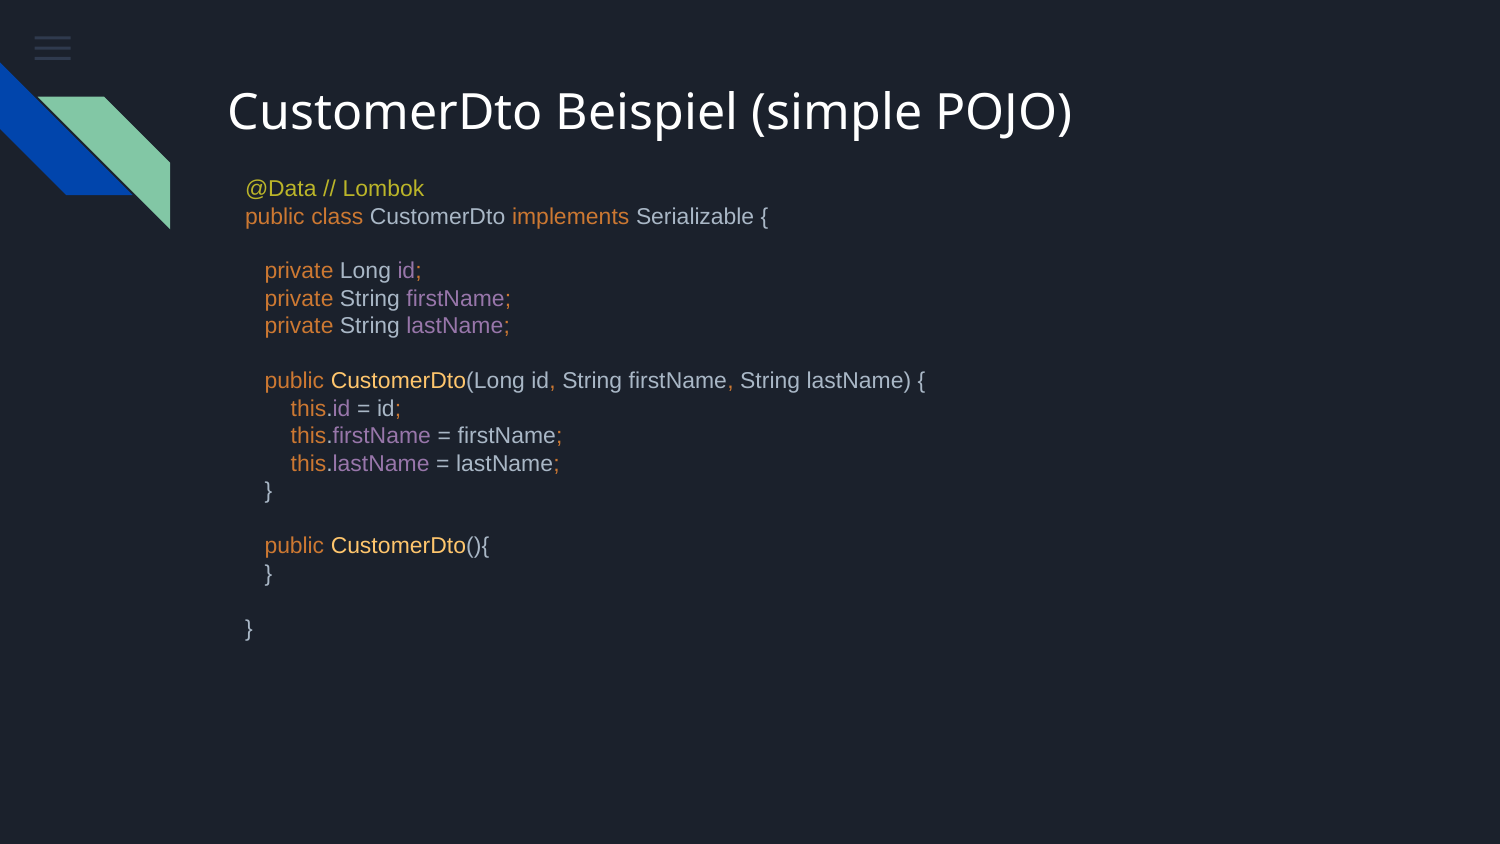

# CustomerDto Beispiel (simple POJO)
@Data // Lombok
public class CustomerDto implements Serializable {
 private Long id;
 private String firstName;
 private String lastName;
 public CustomerDto(Long id, String firstName, String lastName) {
 this.id = id;
 this.firstName = firstName;
 this.lastName = lastName;
 }
 public CustomerDto(){
 }
}